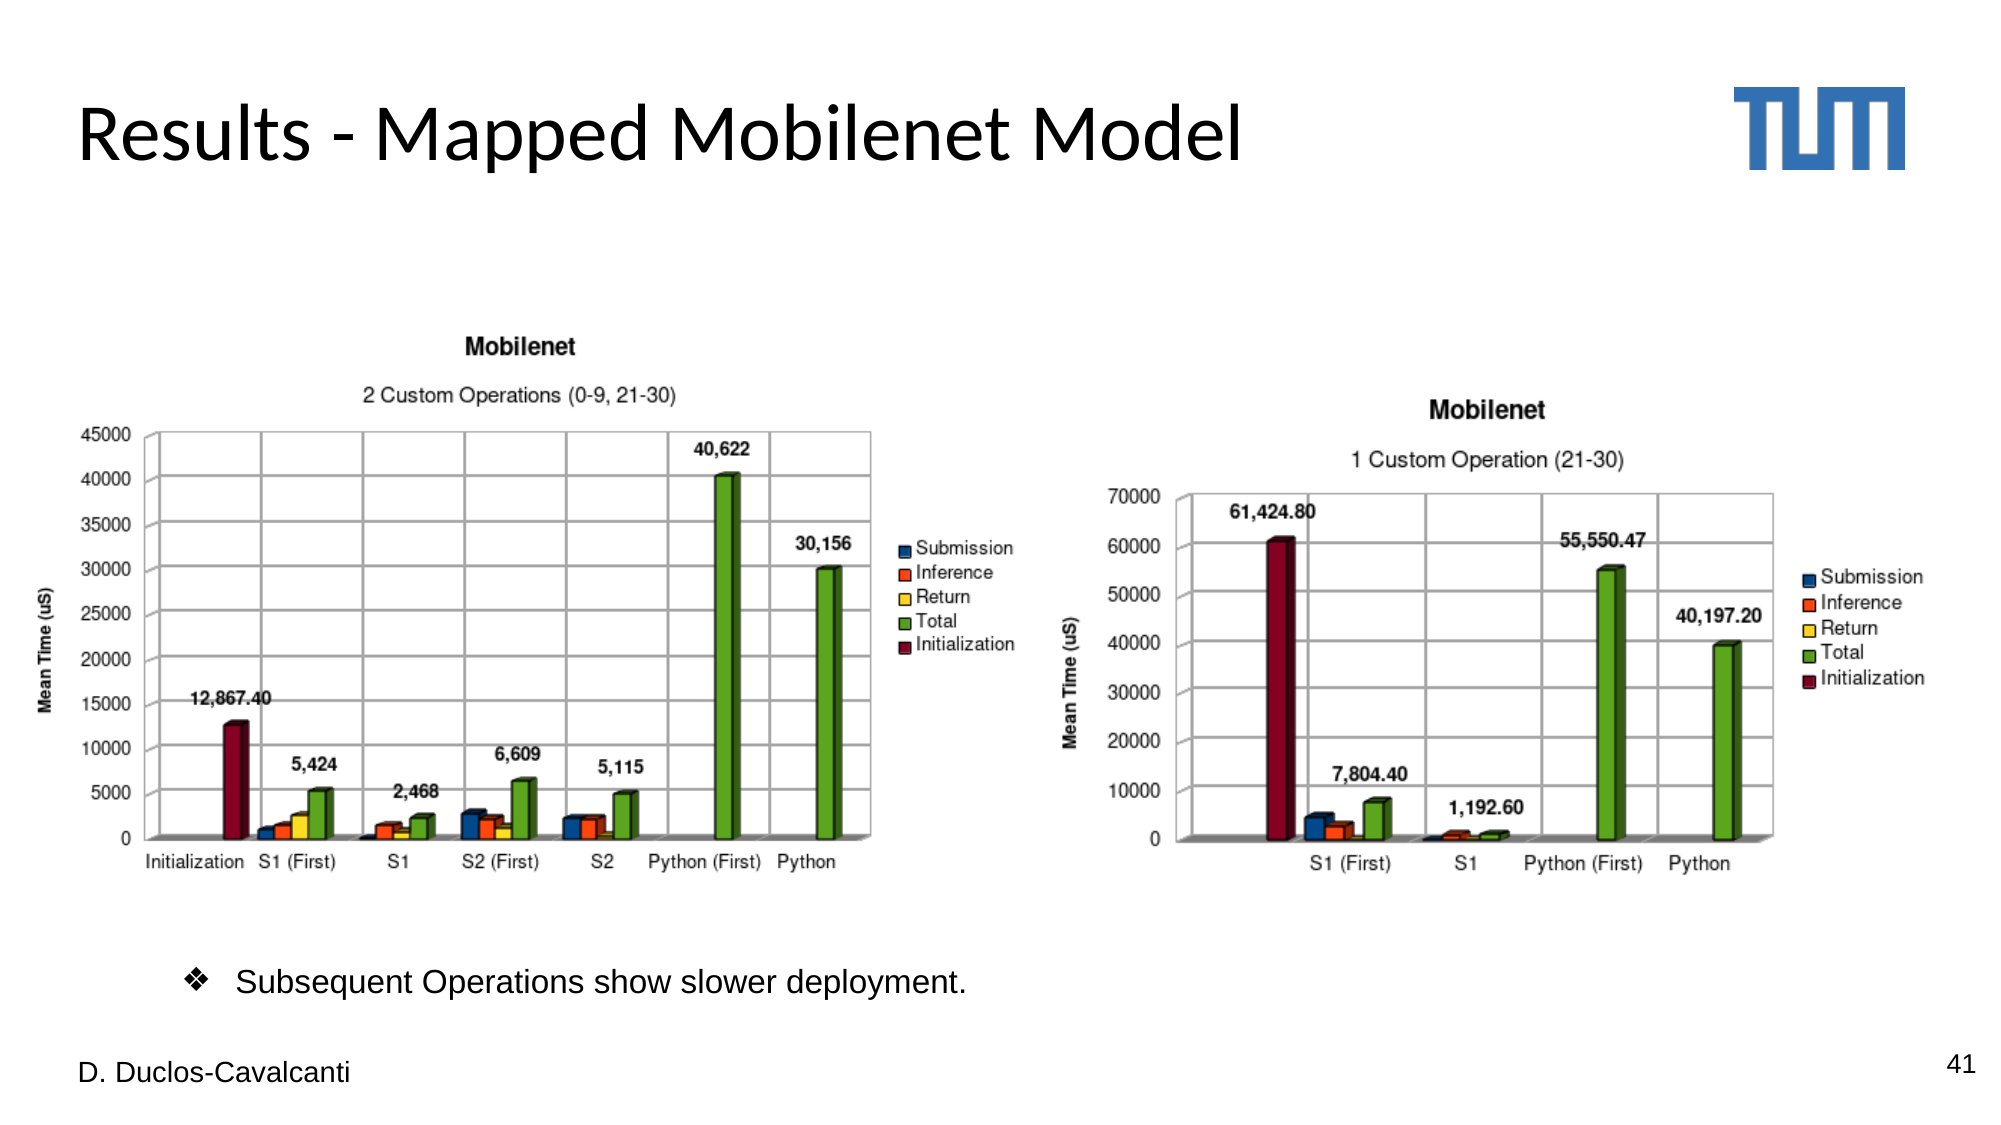

Results - Mapped Mobilenet Model
Subsequent Operations show slower deployment.
D. Duclos-Cavalcanti